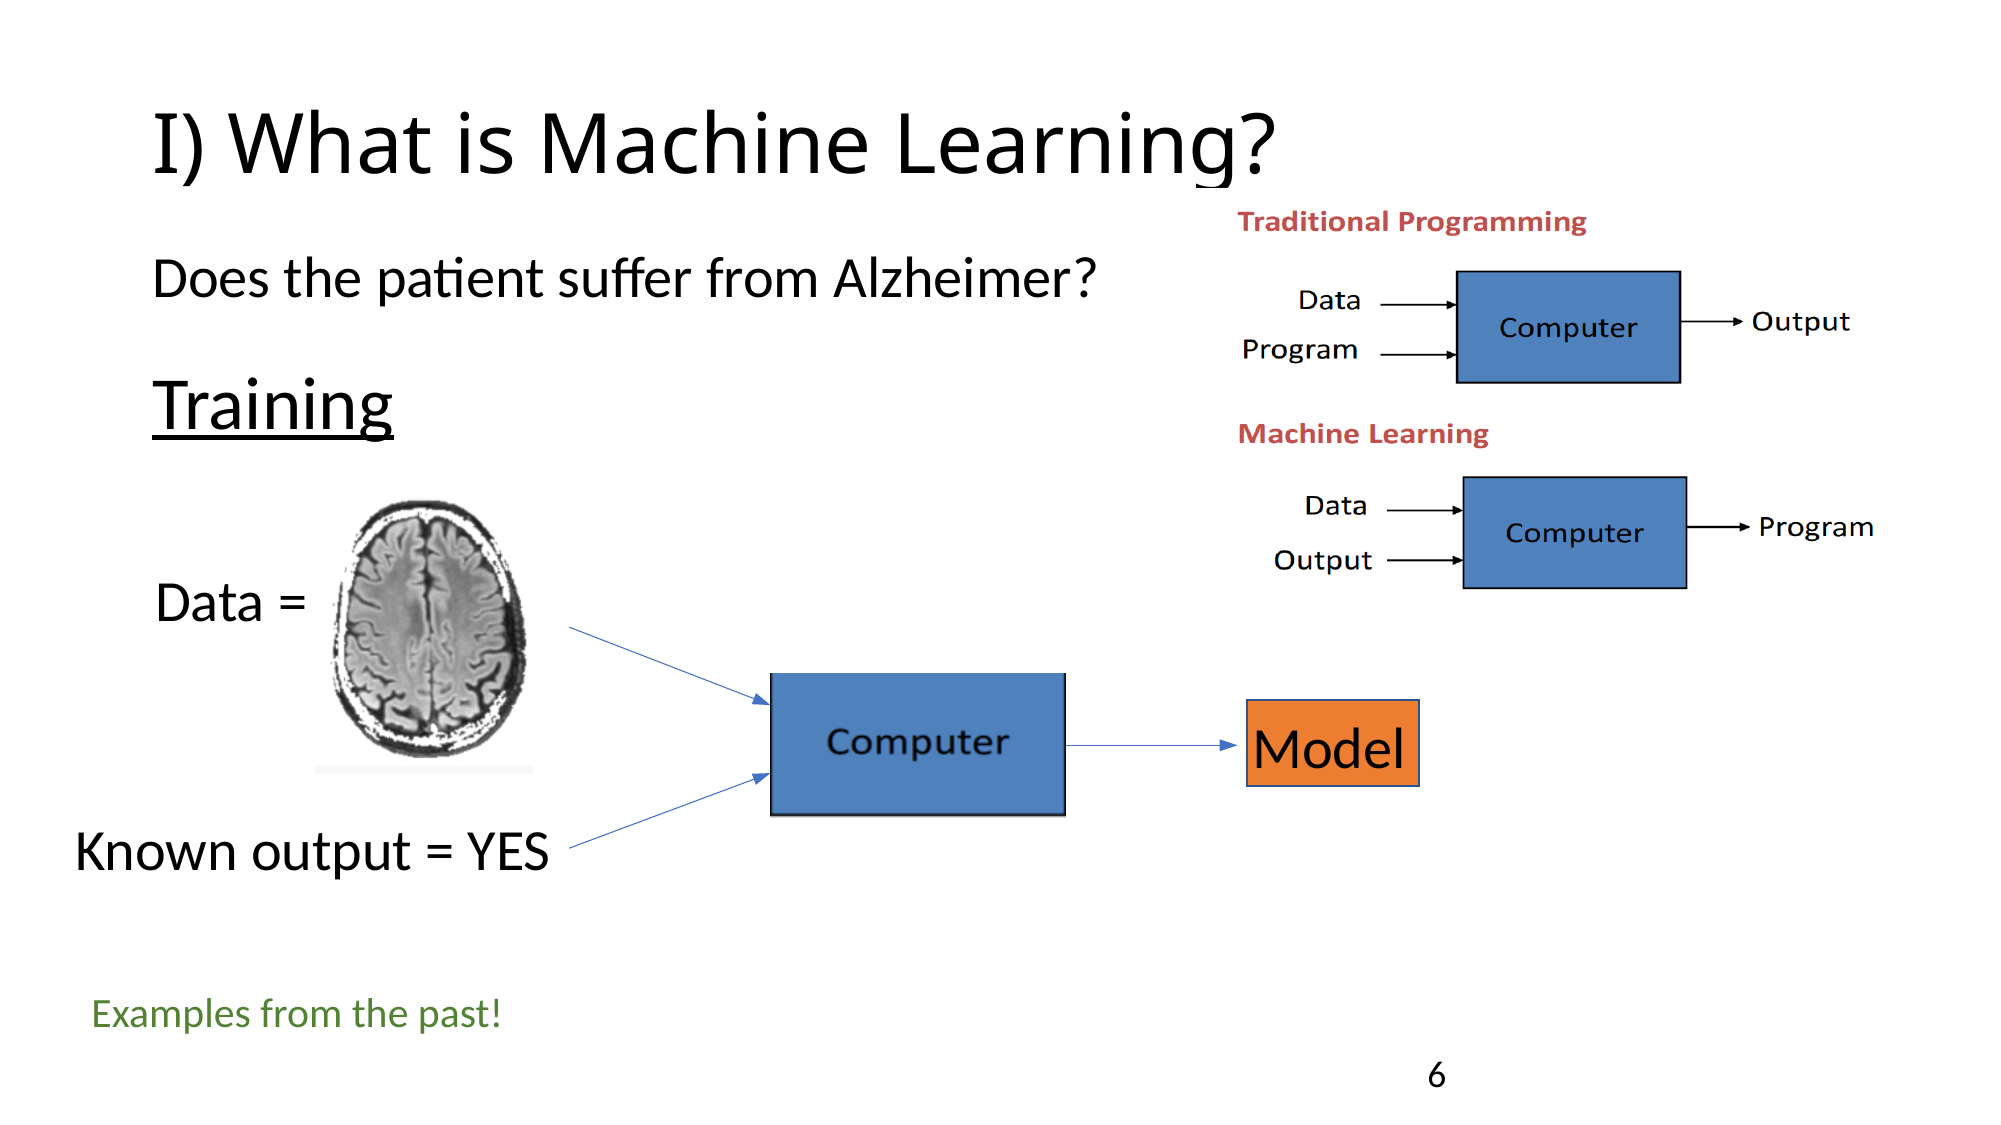

# I) What is Machine Learning?
Does the patient suffer from Alzheimer?
Training
Data =
Model
Known output = YES
Examples from the past!
6